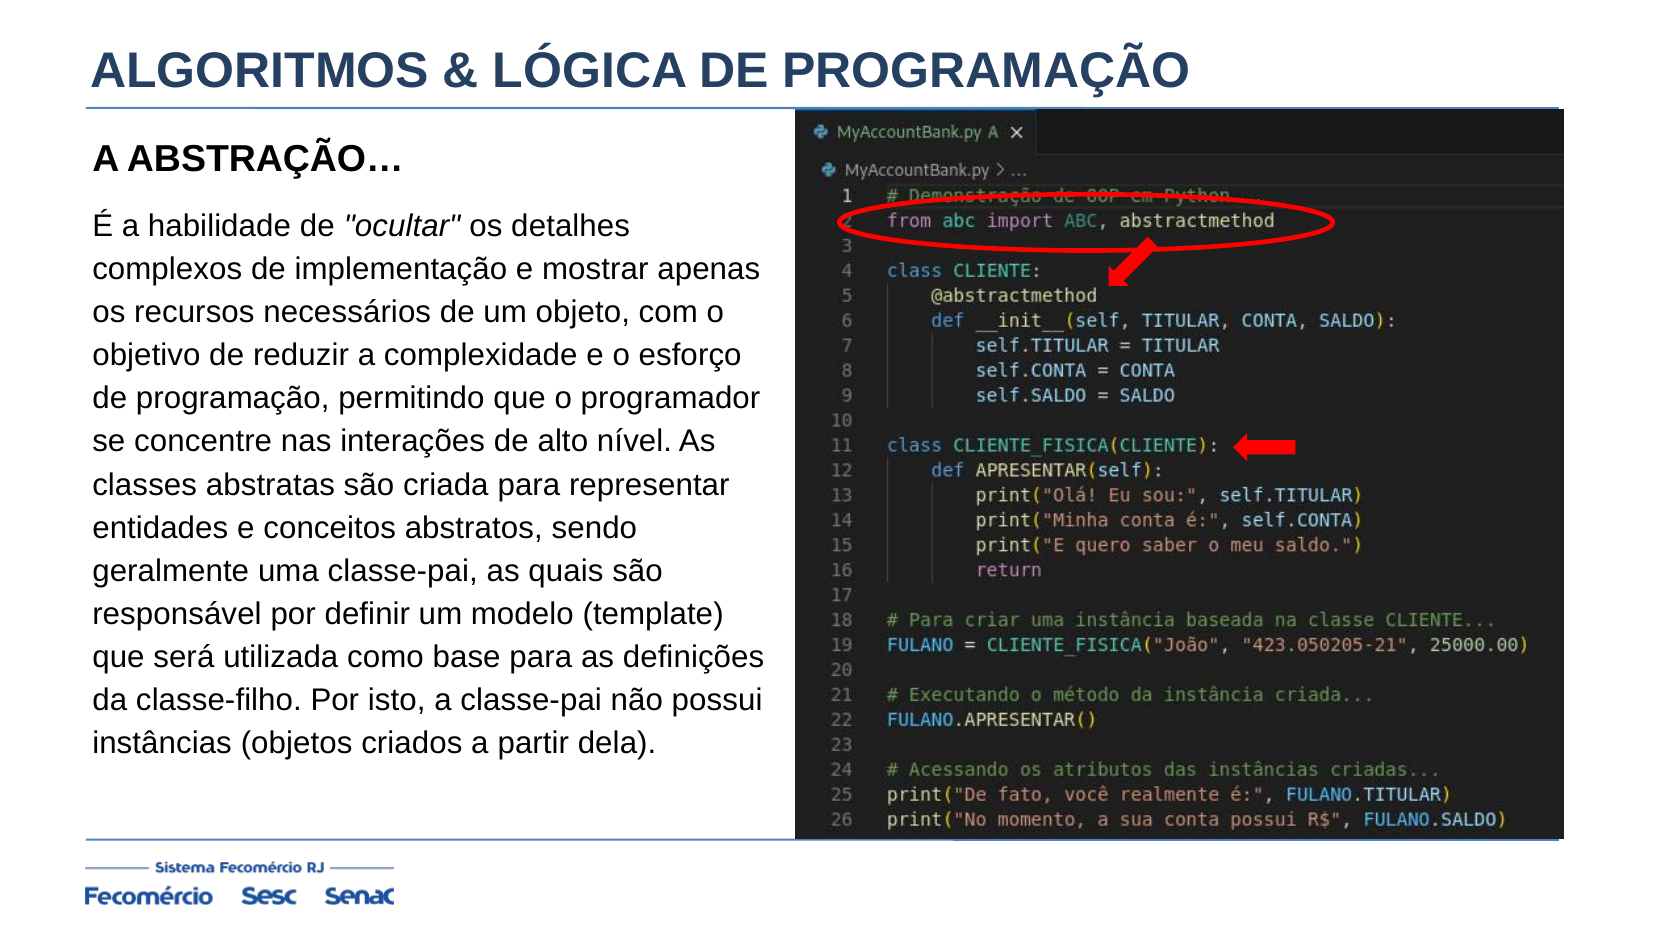

ALGORITMOS & LÓGICA DE PROGRAMAÇÃO
A ABSTRAÇÃO…
É a habilidade de "ocultar" os detalhes complexos de implementação e mostrar apenas os recursos necessários de um objeto, com o objetivo de reduzir a complexidade e o esforço de programação, permitindo que o programador se concentre nas interações de alto nível. As classes abstratas são criada para representar entidades e conceitos abstratos, sendo geralmente uma classe-pai, as quais são responsável por definir um modelo (template) que será utilizada como base para as definições da classe-filho. Por isto, a classe-pai não possui instâncias (objetos criados a partir dela).